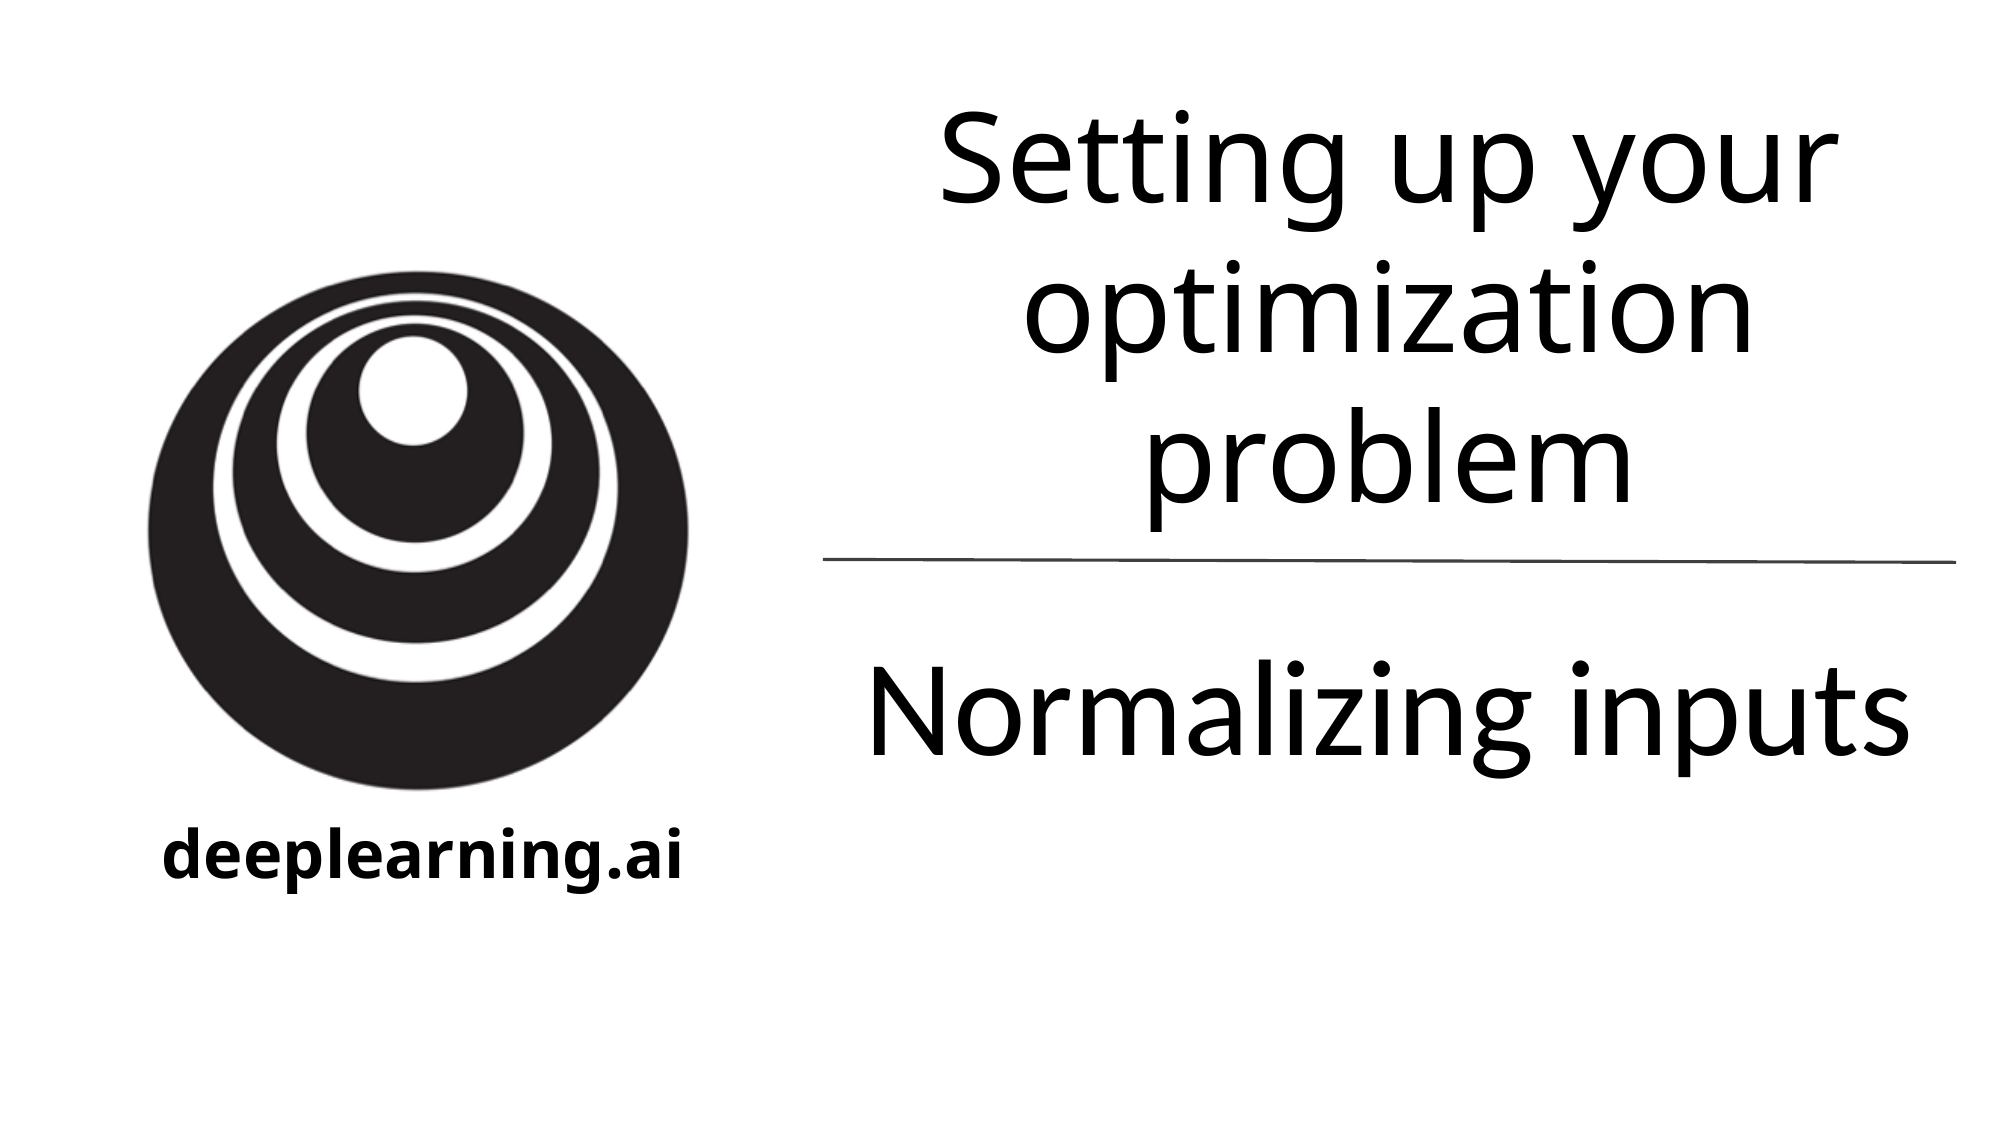

# Setting up your optimization problem
deeplearning.ai
Normalizing inputs